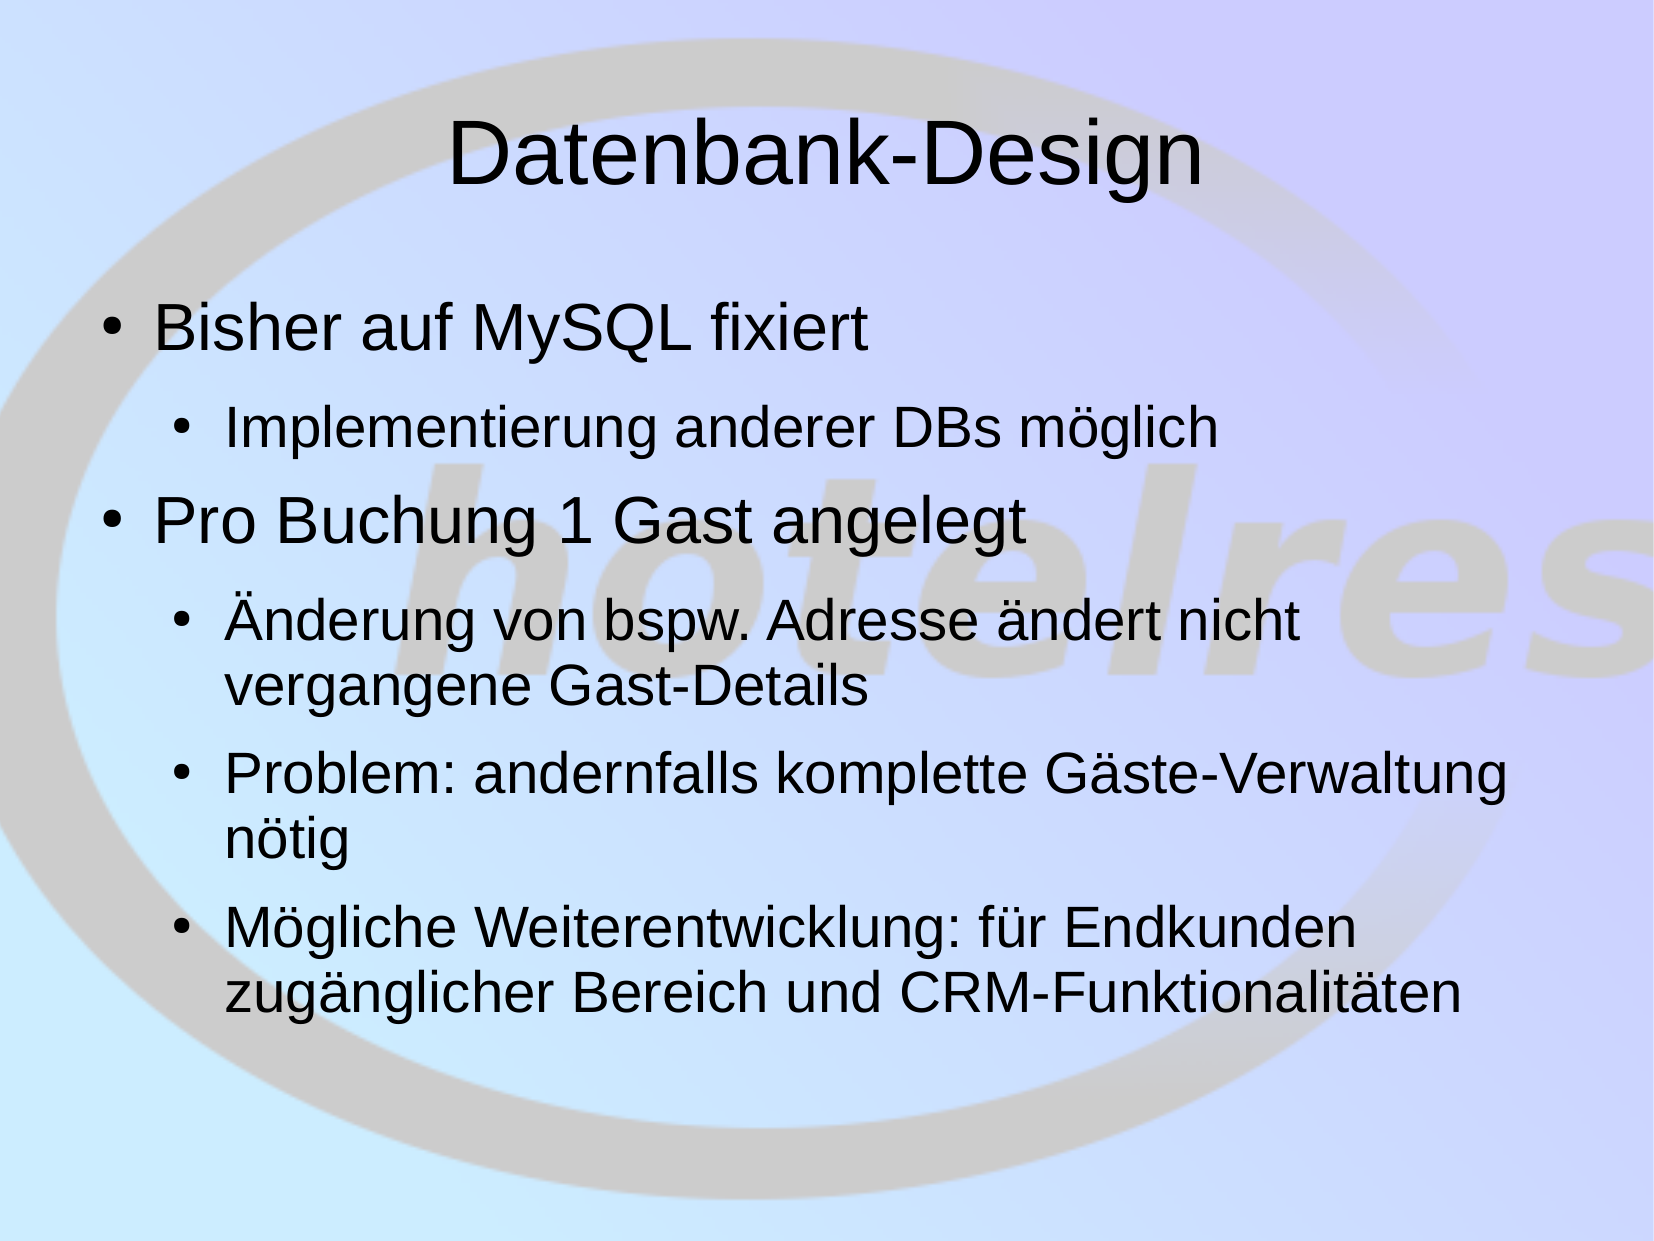

# Datenbank-Design
Bisher auf MySQL fixiert
Implementierung anderer DBs möglich
Pro Buchung 1 Gast angelegt
Änderung von bspw. Adresse ändert nicht vergangene Gast-Details
Problem: andernfalls komplette Gäste-Verwaltung nötig
Mögliche Weiterentwicklung: für Endkunden zugänglicher Bereich und CRM-Funktionalitäten